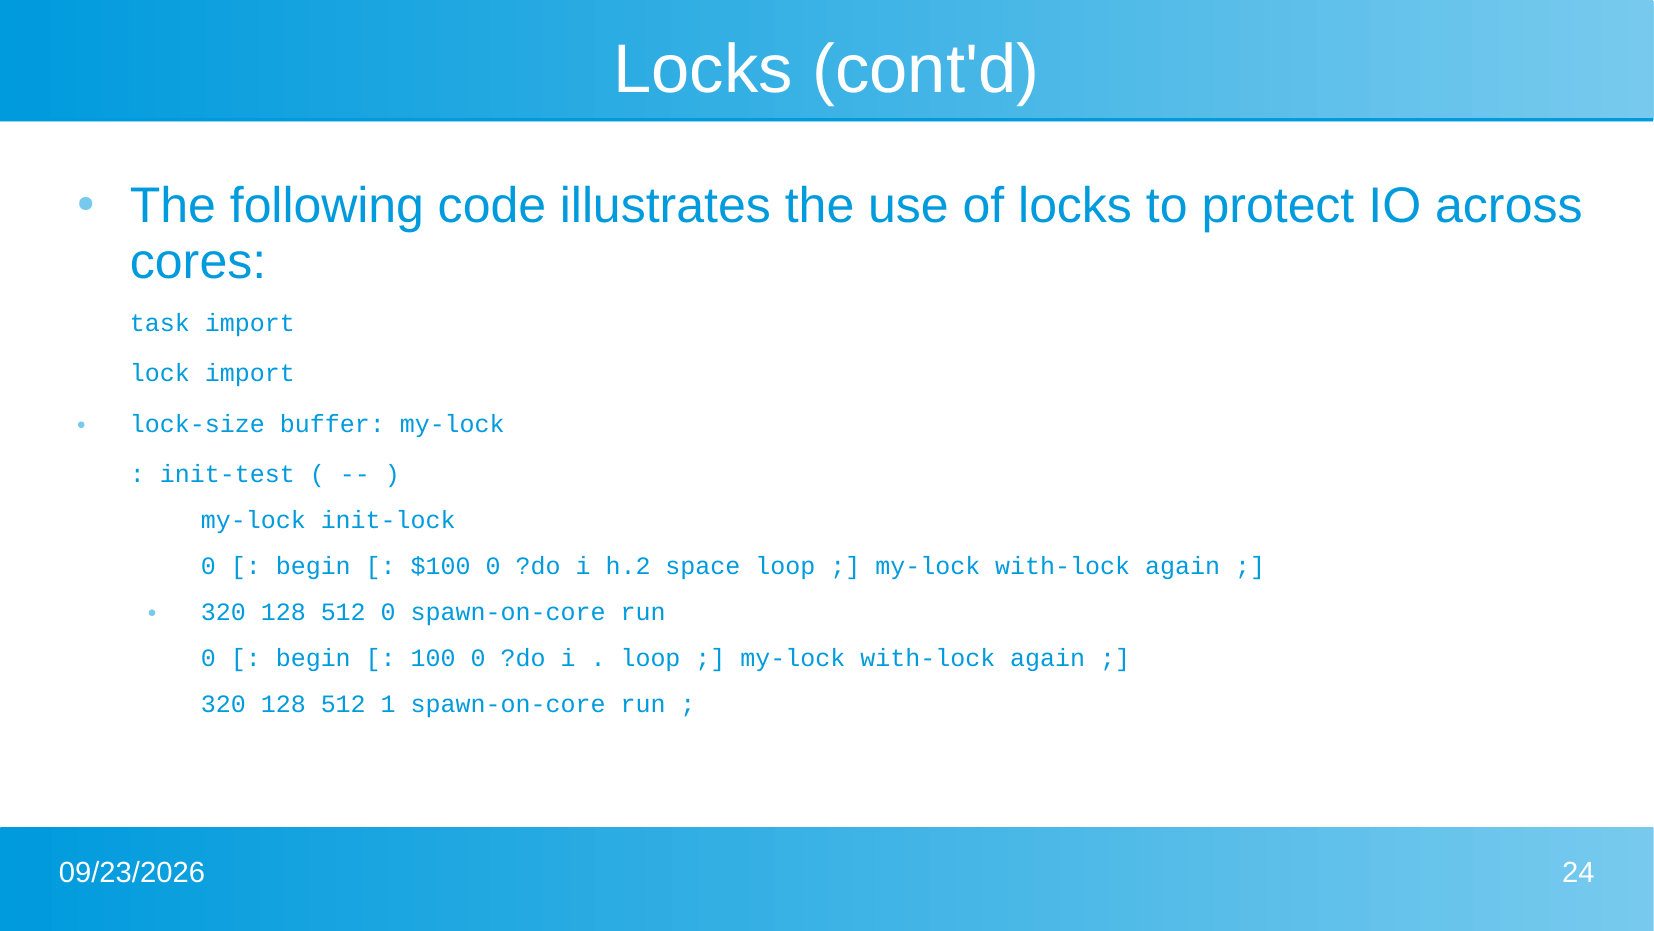

# Locks (cont'd)
The following code illustrates the use of locks to protect IO across cores:
task import
lock import
lock-size buffer: my-lock
: init-test ( -- )
my-lock init-lock
0 [: begin [: $100 0 ?do i h.2 space loop ;] my-lock with-lock again ;]
320 128 512 0 spawn-on-core run
0 [: begin [: 100 0 ?do i . loop ;] my-lock with-lock again ;]
320 128 512 1 spawn-on-core run ;
24